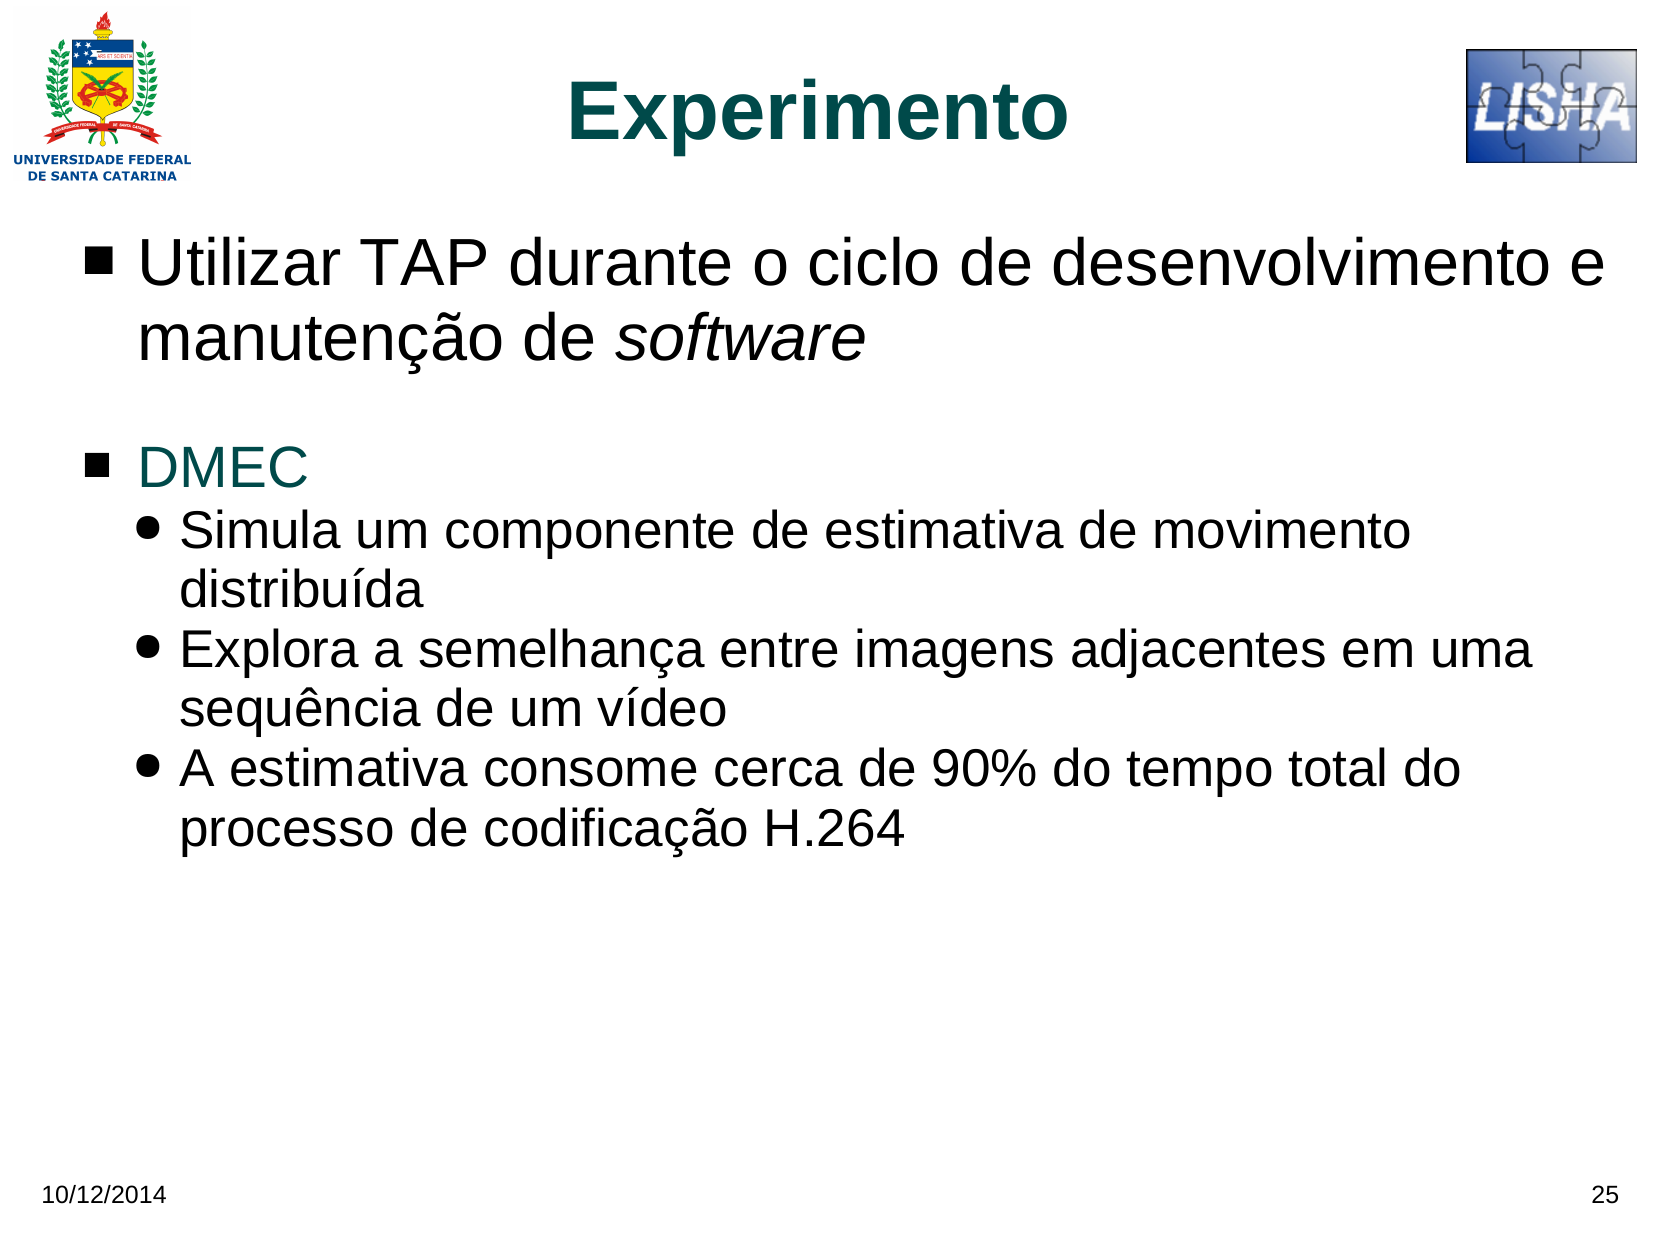

# Experimento
Utilizar TAP durante o ciclo de desenvolvimento e manutenção de software
DMEC
Simula um componente de estimativa de movimento distribuída
Explora a semelhança entre imagens adjacentes em uma sequência de um vídeo
A estimativa consome cerca de 90% do tempo total do processo de codificação H.264